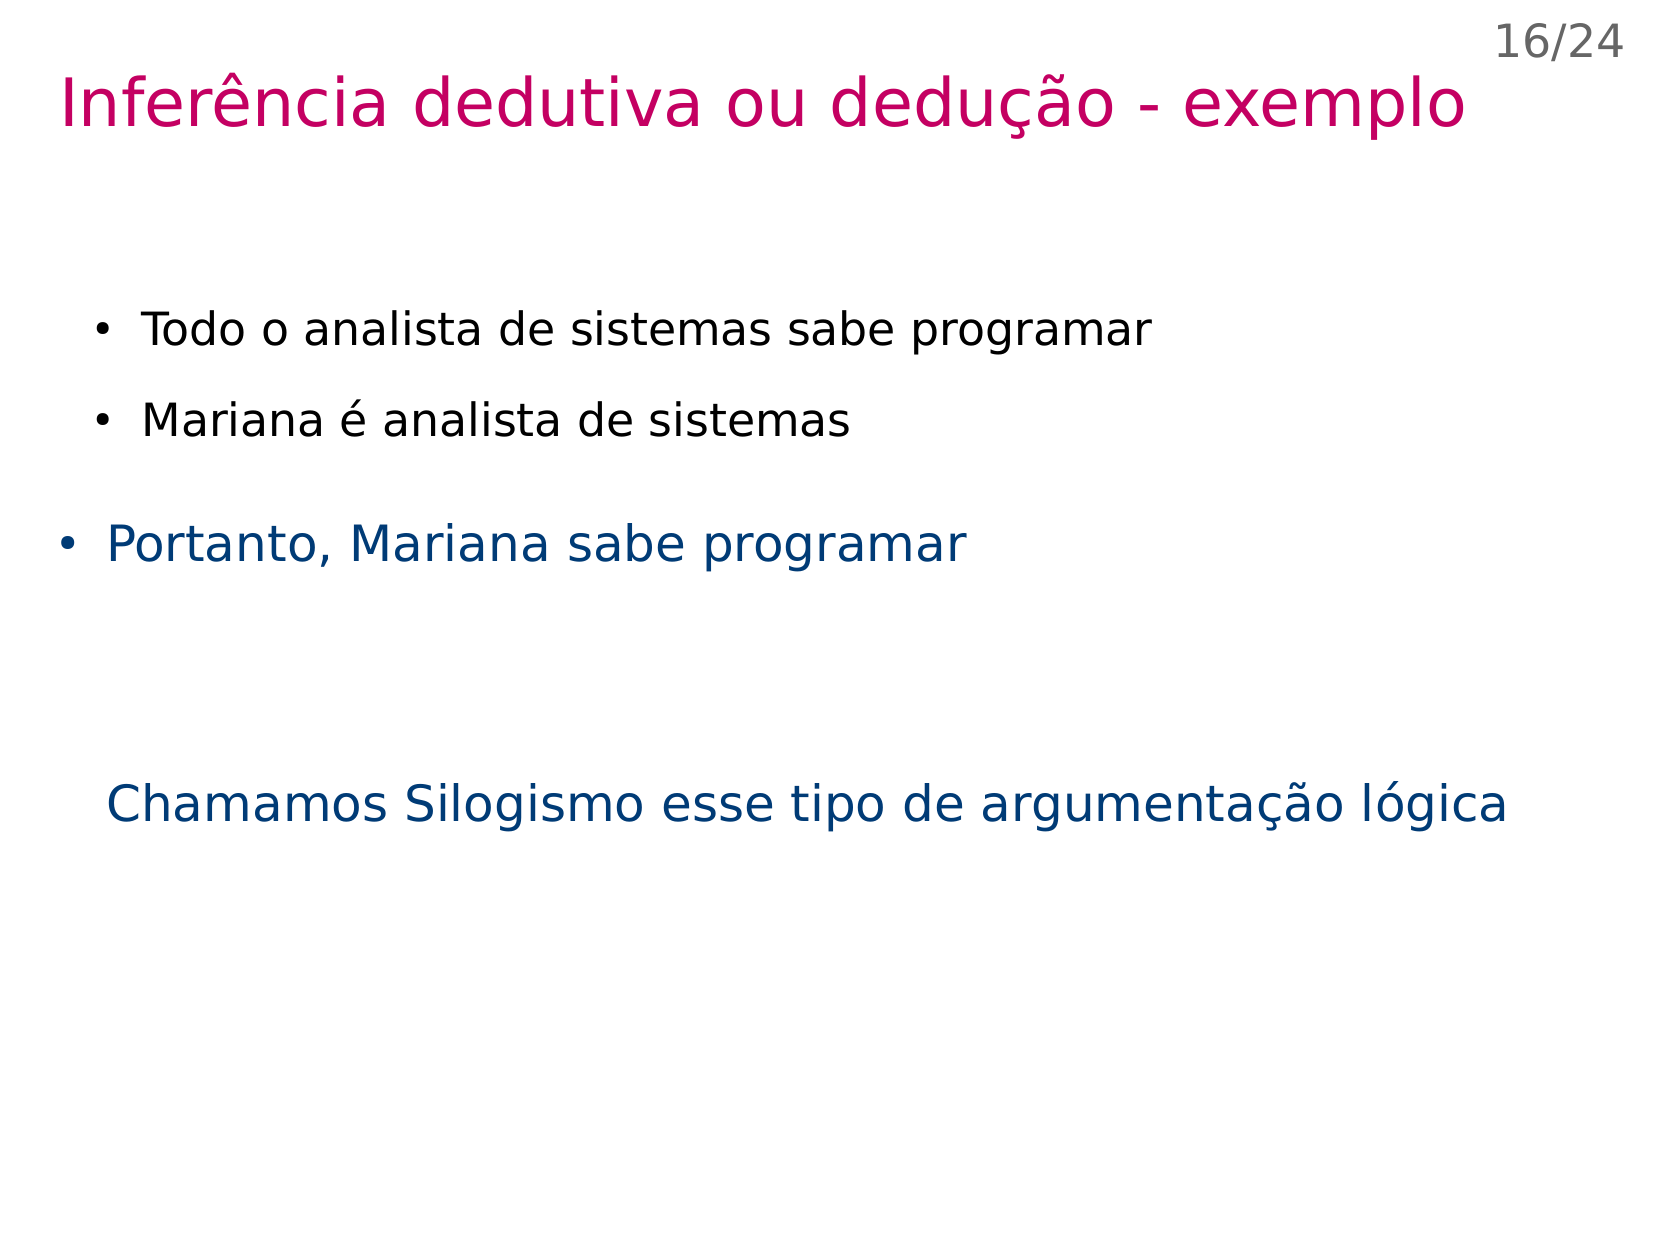

# Inferência dedutiva ou dedução - exemplo
16
Todo o analista de sistemas sabe programar
Mariana é analista de sistemas
Portanto, Mariana sabe programar
Chamamos Silogismo esse tipo de argumentação lógica